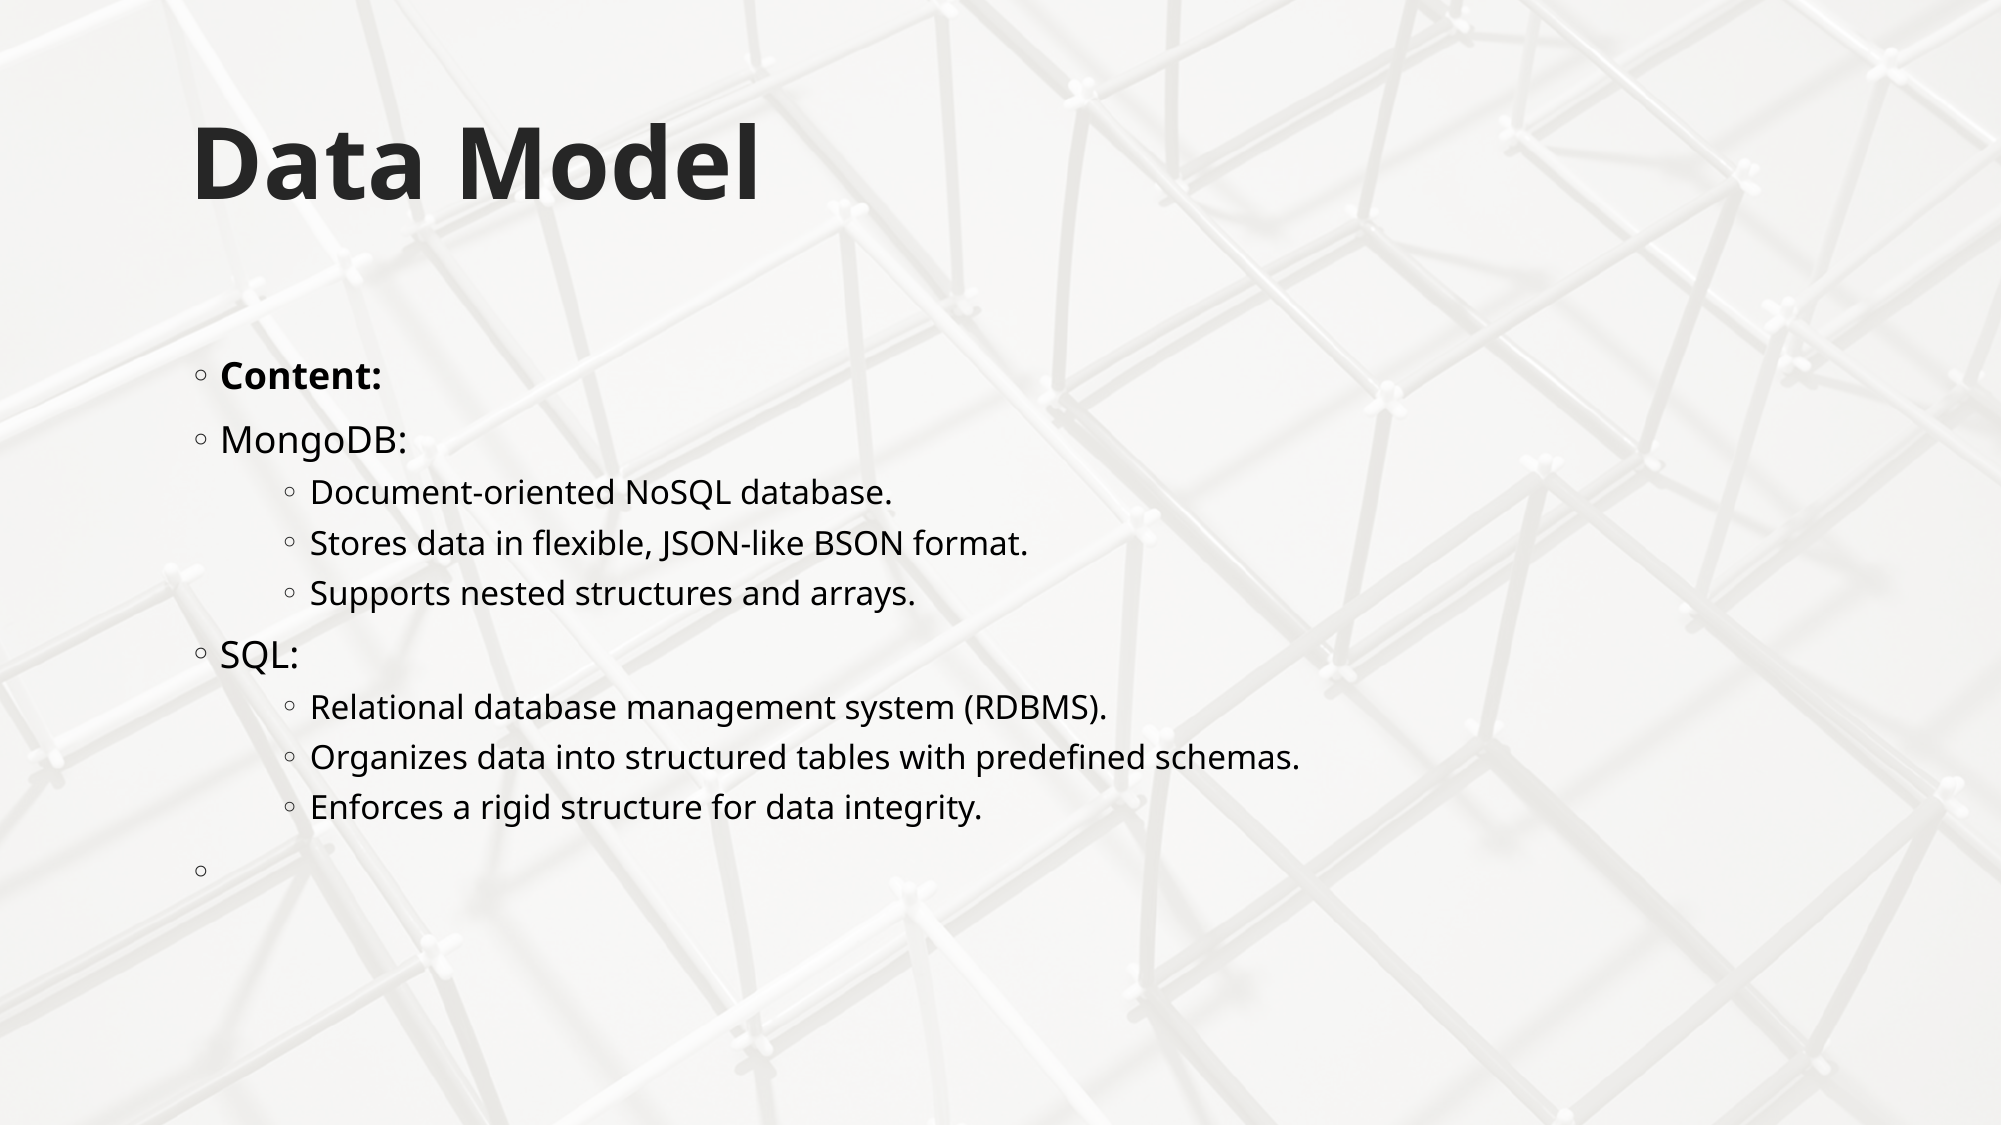

# Data Model
Content:
MongoDB:
Document-oriented NoSQL database.
Stores data in flexible, JSON-like BSON format.
Supports nested structures and arrays.
SQL:
Relational database management system (RDBMS).
Organizes data into structured tables with predefined schemas.
Enforces a rigid structure for data integrity.